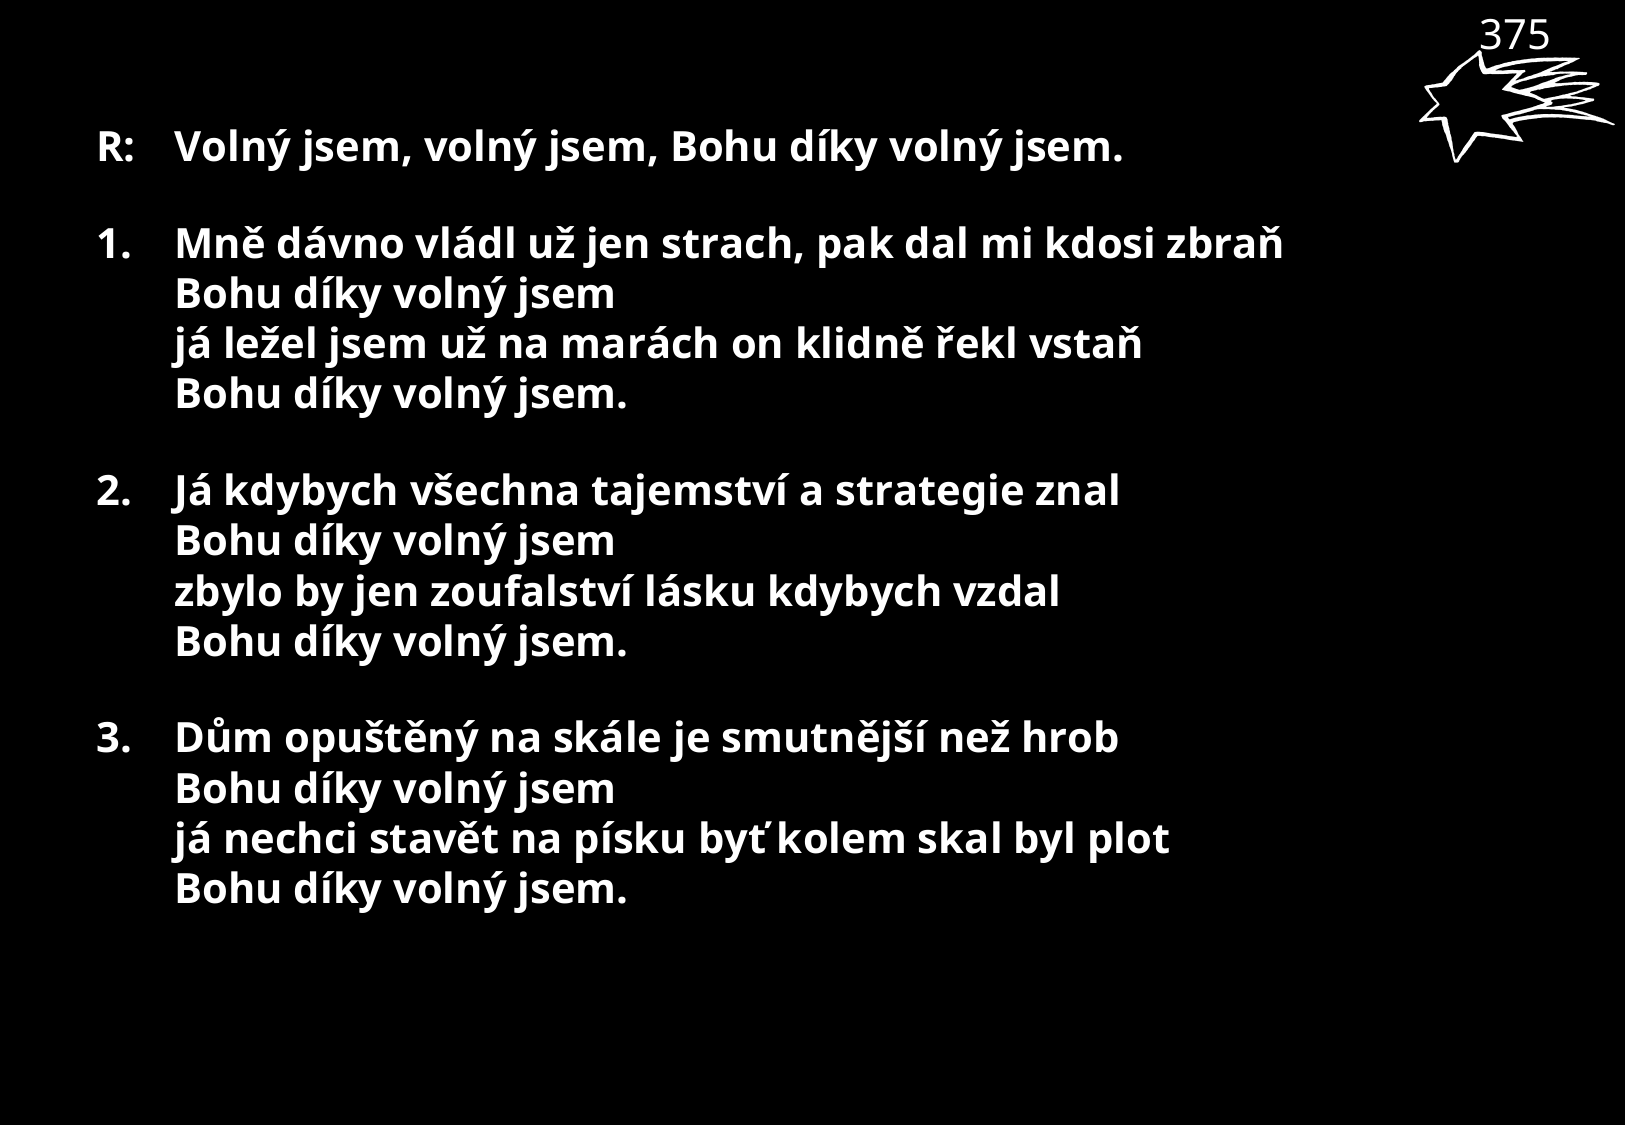

375
# R: 	Volný jsem, volný jsem, Bohu díky volný jsem.
1. 	Mně dávno vládl už jen strach, pak dal mi kdosi zbraň
Bohu díky volný jsem
já ležel jsem už na marách on klidně řekl vstaň
Bohu díky volný jsem.
2.	Já kdybych všechna tajemství a strategie znal
Bohu díky volný jsem
zbylo by jen zoufalství lásku kdybych vzdal
Bohu díky volný jsem.
3.	Dům opuštěný na skále je smutnější než hrob
Bohu díky volný jsem
já nechci stavět na písku byť kolem skal byl plot
Bohu díky volný jsem.